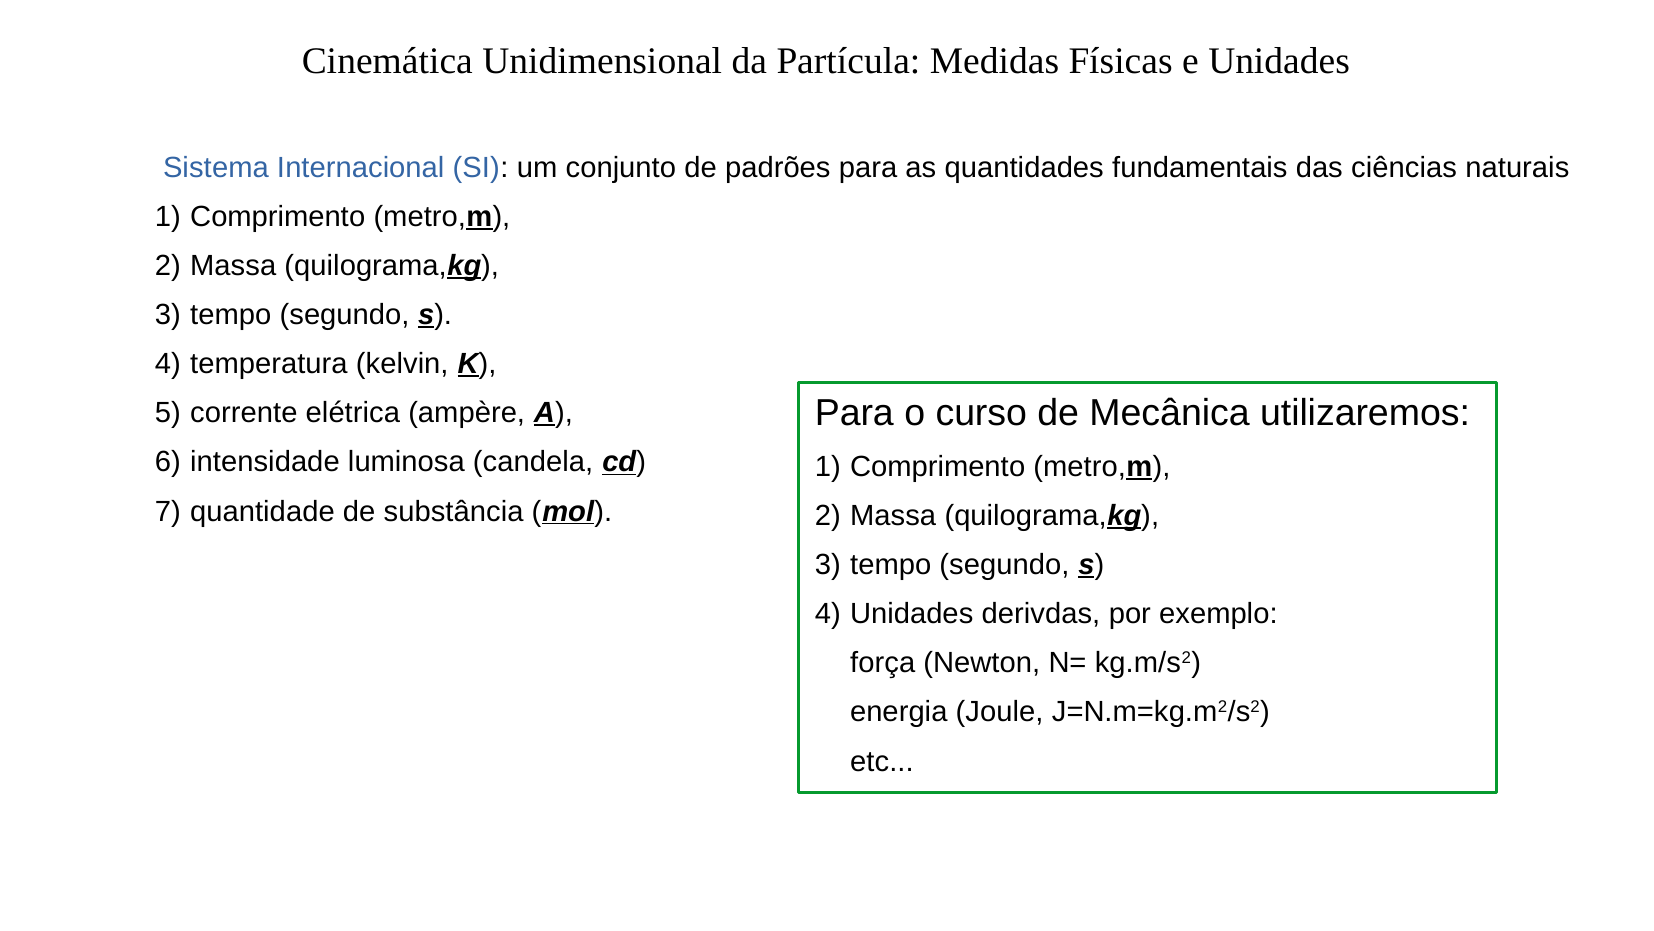

Cinemática Unidimensional da Partícula: Medidas Físicas e Unidades
 Sistema Internacional (SI): um conjunto de padrões para as quantidades fundamentais das ciências naturais
Comprimento (metro,m),
Massa (quilograma,kg),
tempo (segundo, s).
temperatura (kelvin, K),
corrente elétrica (ampère, A),
intensidade luminosa (candela, cd)
quantidade de substância (mol).
Para o curso de Mecânica utilizaremos:
Comprimento (metro,m),
Massa (quilograma,kg),
tempo (segundo, s)
Unidades derivdas, por exemplo:
força (Newton, N= kg.m/s2)
energia (Joule, J=N.m=kg.m2/s2)
etc...